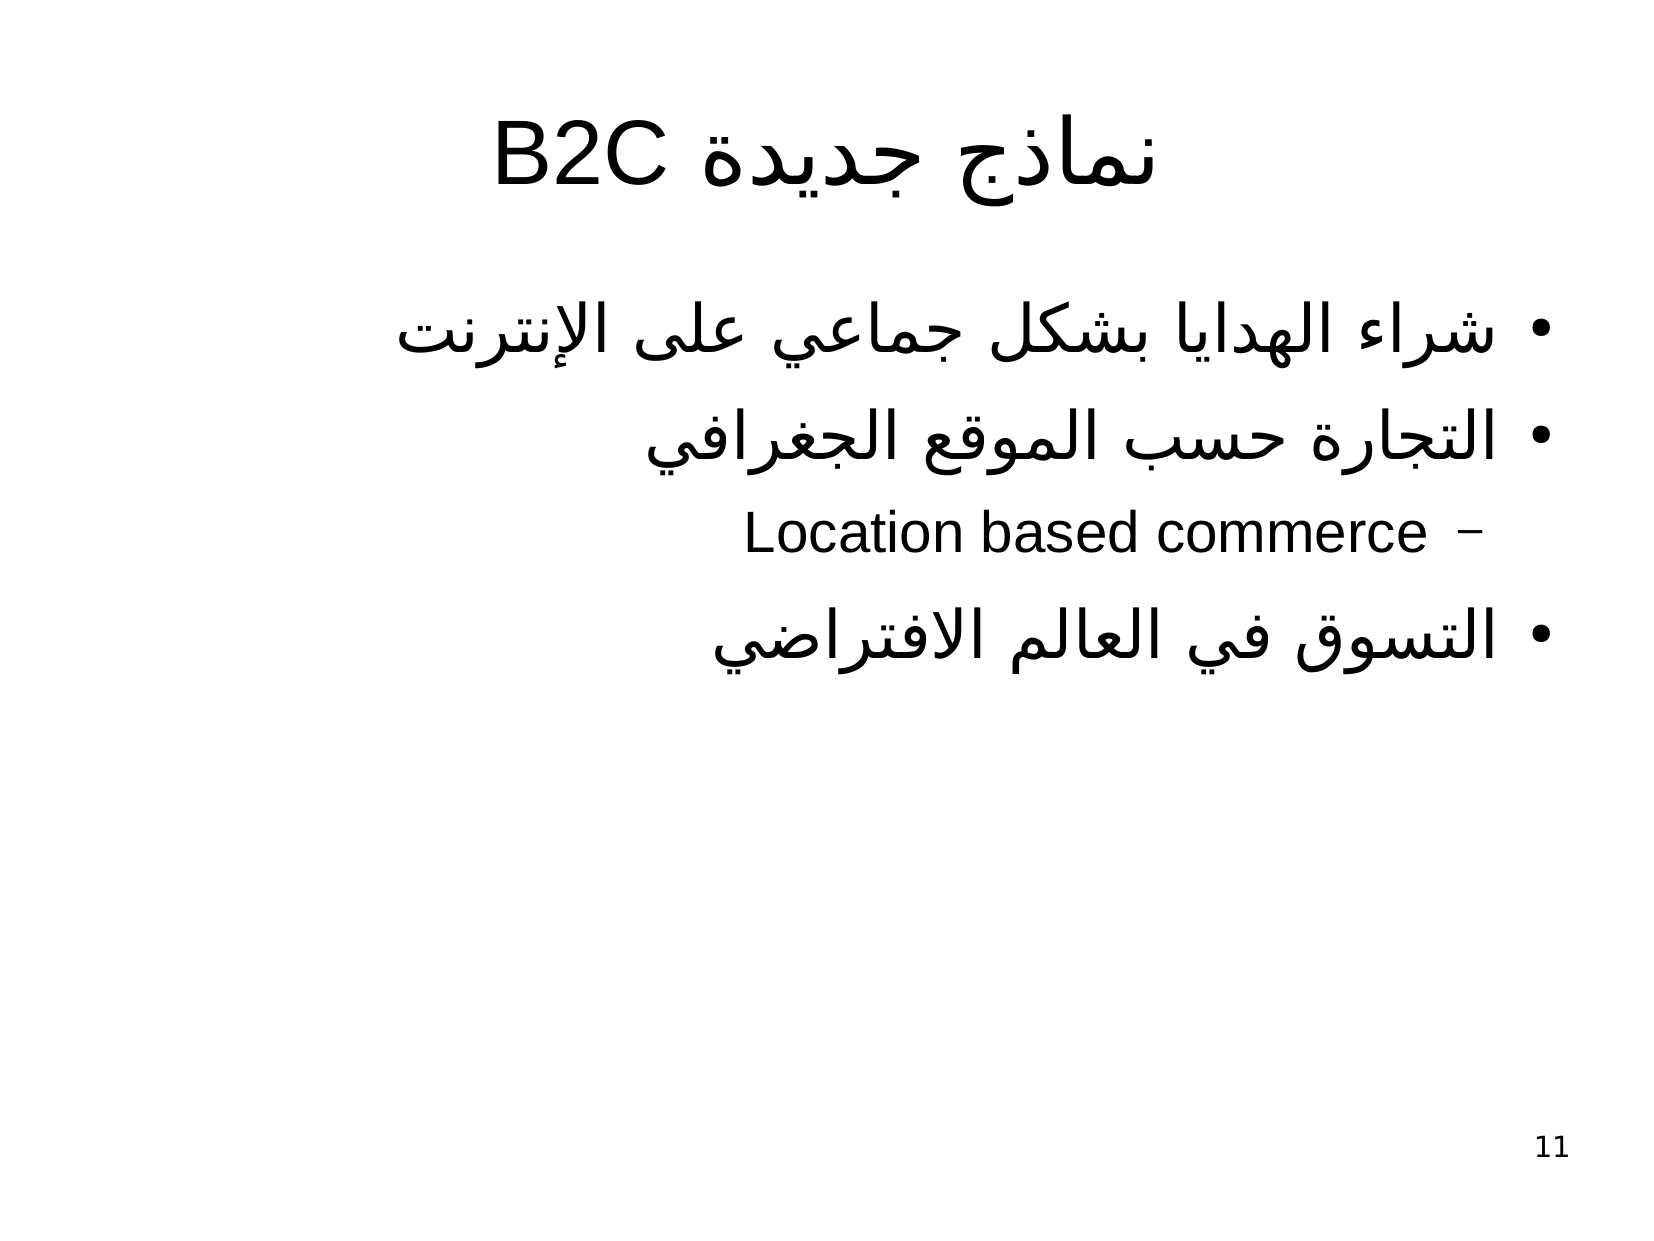

# نماذج جديدة B2C
شراء الهدايا بشكل جماعي على الإنترنت
التجارة حسب الموقع الجغرافي
Location based commerce
التسوق في العالم الافتراضي
11